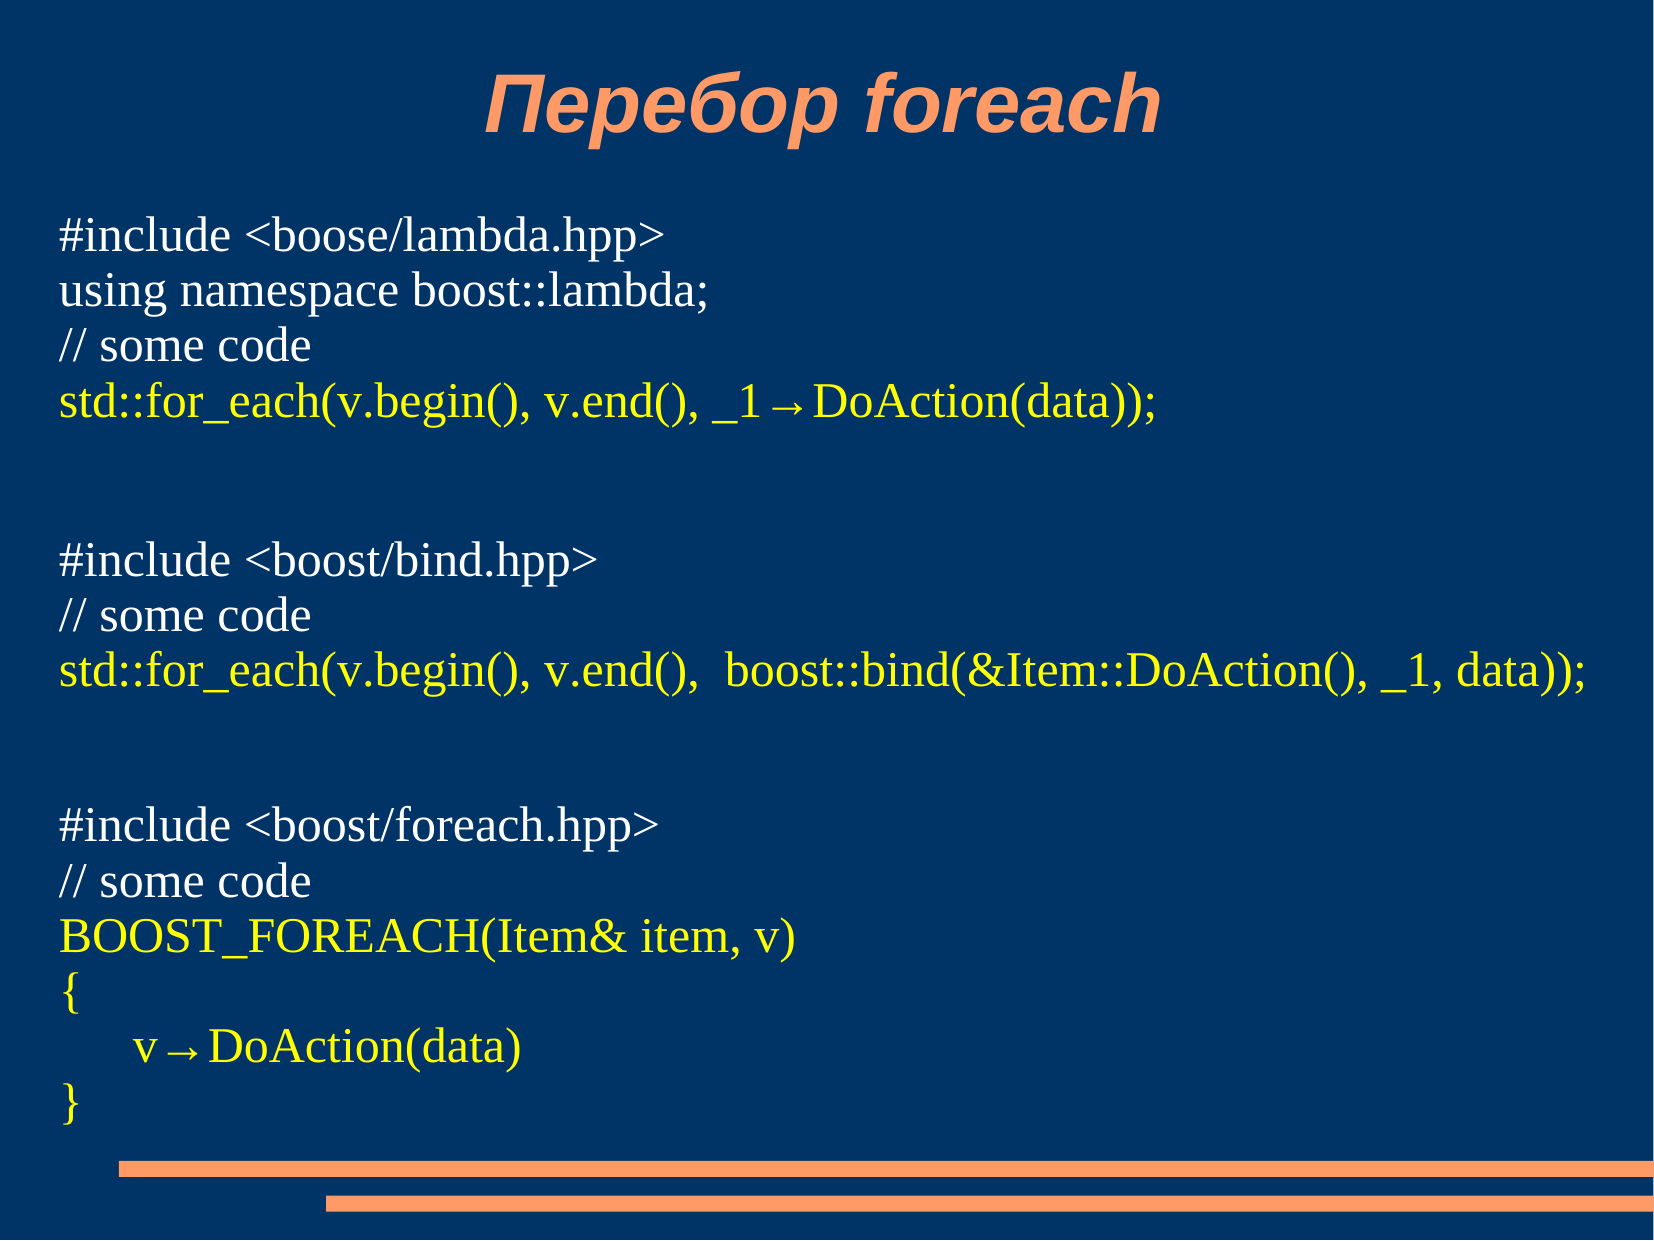

# Перебор foreach
#include <boose/lambda.hpp>
using namespace boost::lambda;
// some code
std::for_each(v.begin(), v.end(), _1→DoAction(data));
#include <boost/bind.hpp>
// some code
std::for_each(v.begin(), v.end(), boost::bind(&Item::DoAction(), _1, data));
#include <boost/foreach.hpp>
// some code
BOOST_FOREACH(Item& item, v)
{
	v→DoAction(data)
}